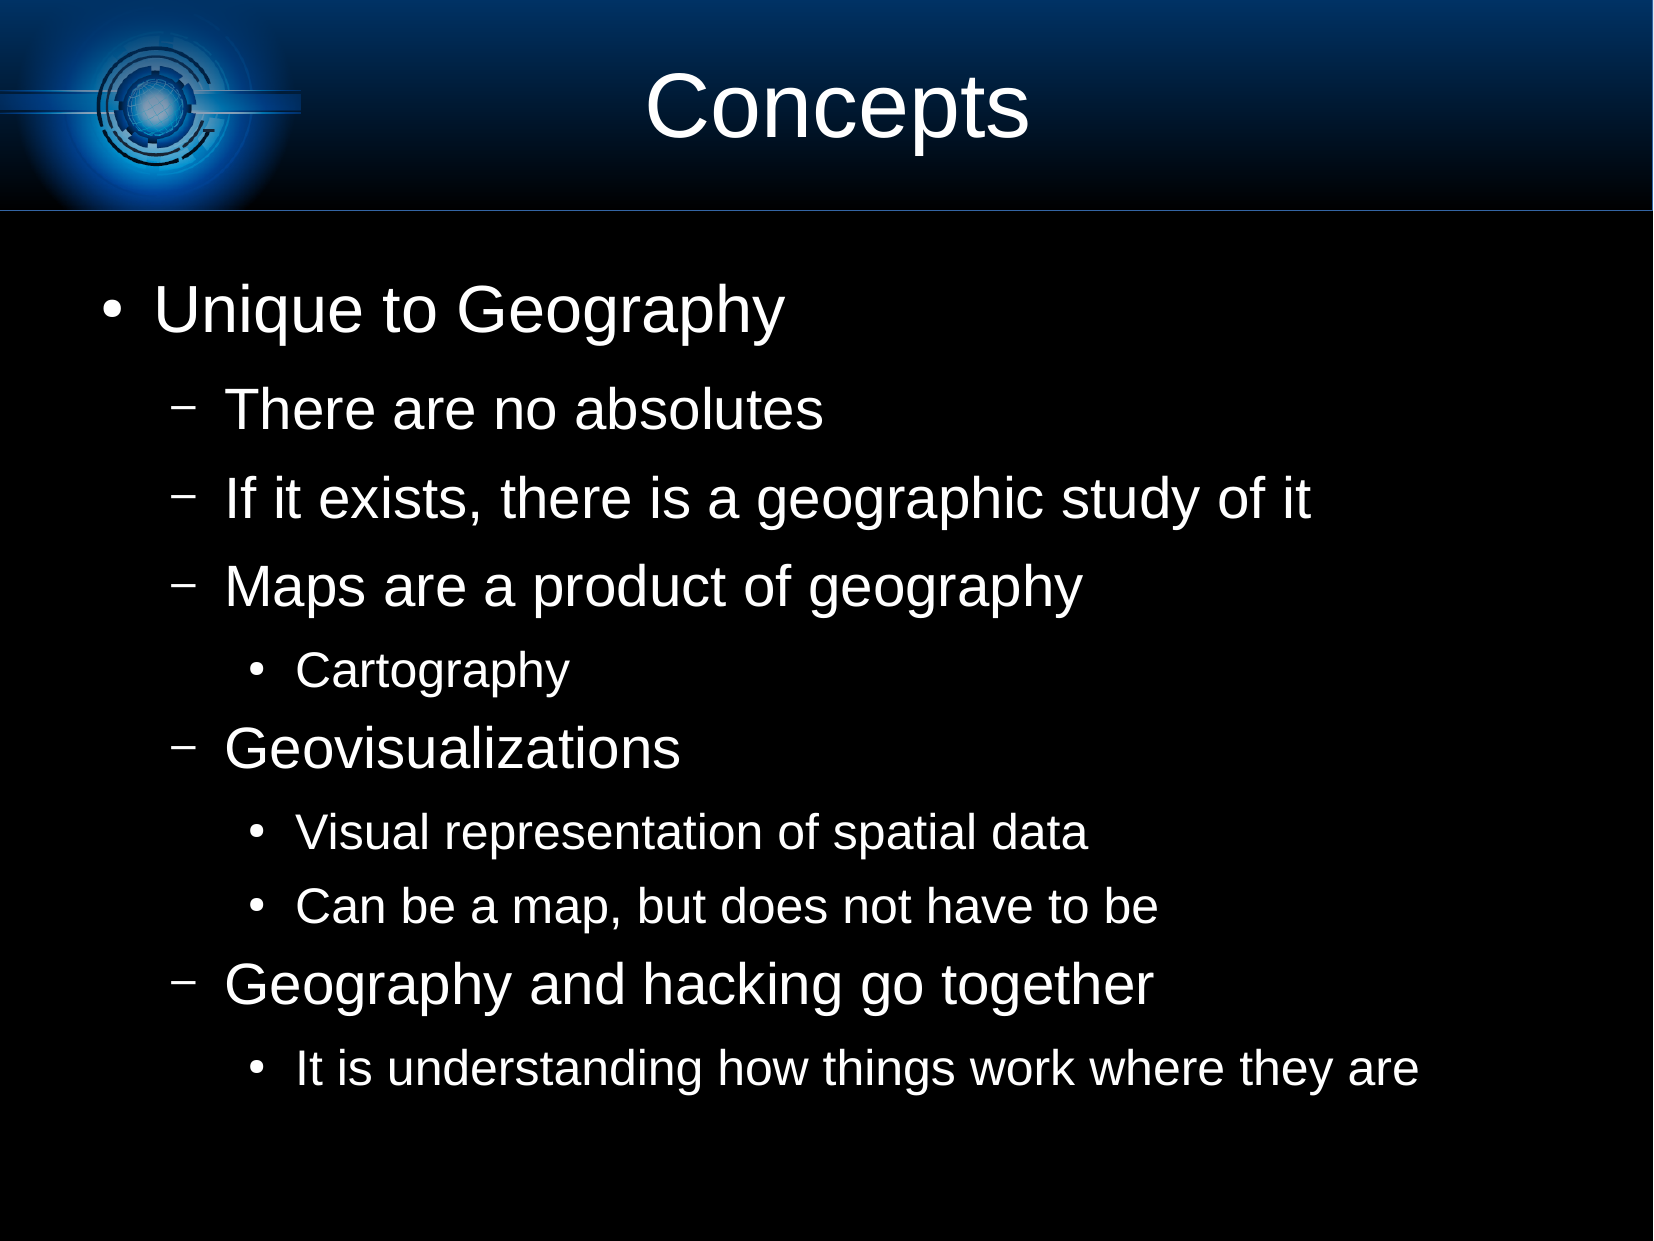

# Concepts
Unique to Geography
There are no absolutes
If it exists, there is a geographic study of it
Maps are a product of geography
Cartography
Geovisualizations
Visual representation of spatial data
Can be a map, but does not have to be
Geography and hacking go together
It is understanding how things work where they are